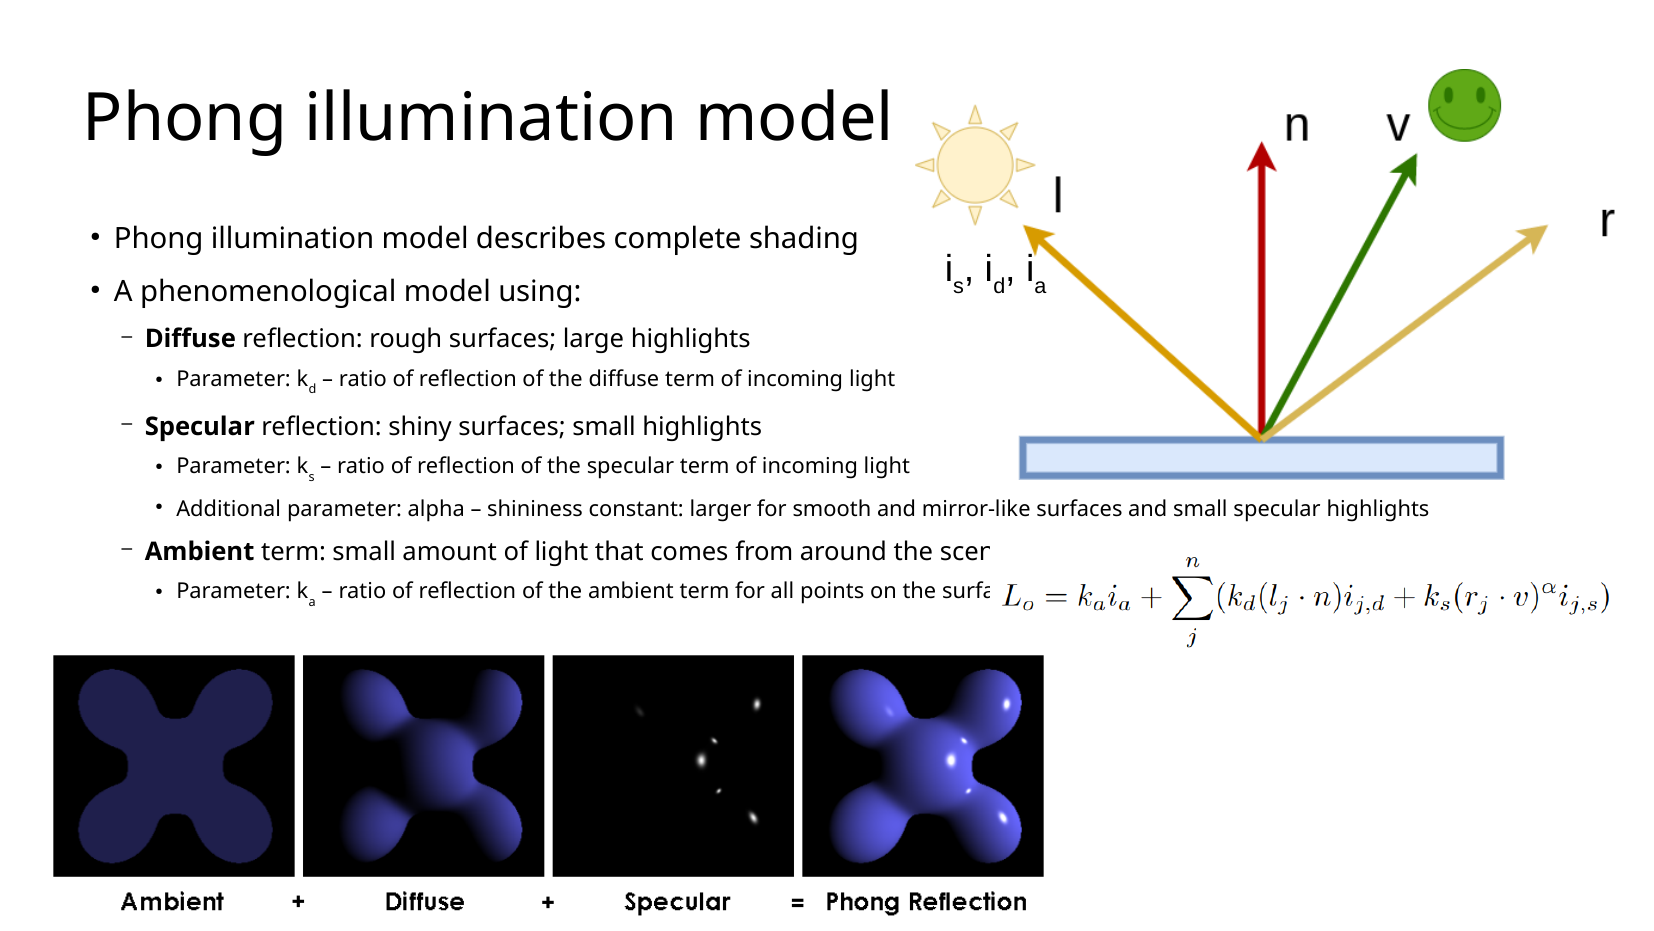

# Phong illumination model
Phong illumination model describes complete shading
A phenomenological model using:
Diffuse reflection: rough surfaces; large highlights
Parameter: kd – ratio of reflection of the diffuse term of incoming light
Specular reflection: shiny surfaces; small highlights
Parameter: ks – ratio of reflection of the specular term of incoming light
Additional parameter: alpha – shininess constant: larger for smooth and mirror-like surfaces and small specular highlights
Ambient term: small amount of light that comes from around the scene
Parameter: ka – ratio of reflection of the ambient term for all points on the surface
is, id, ia